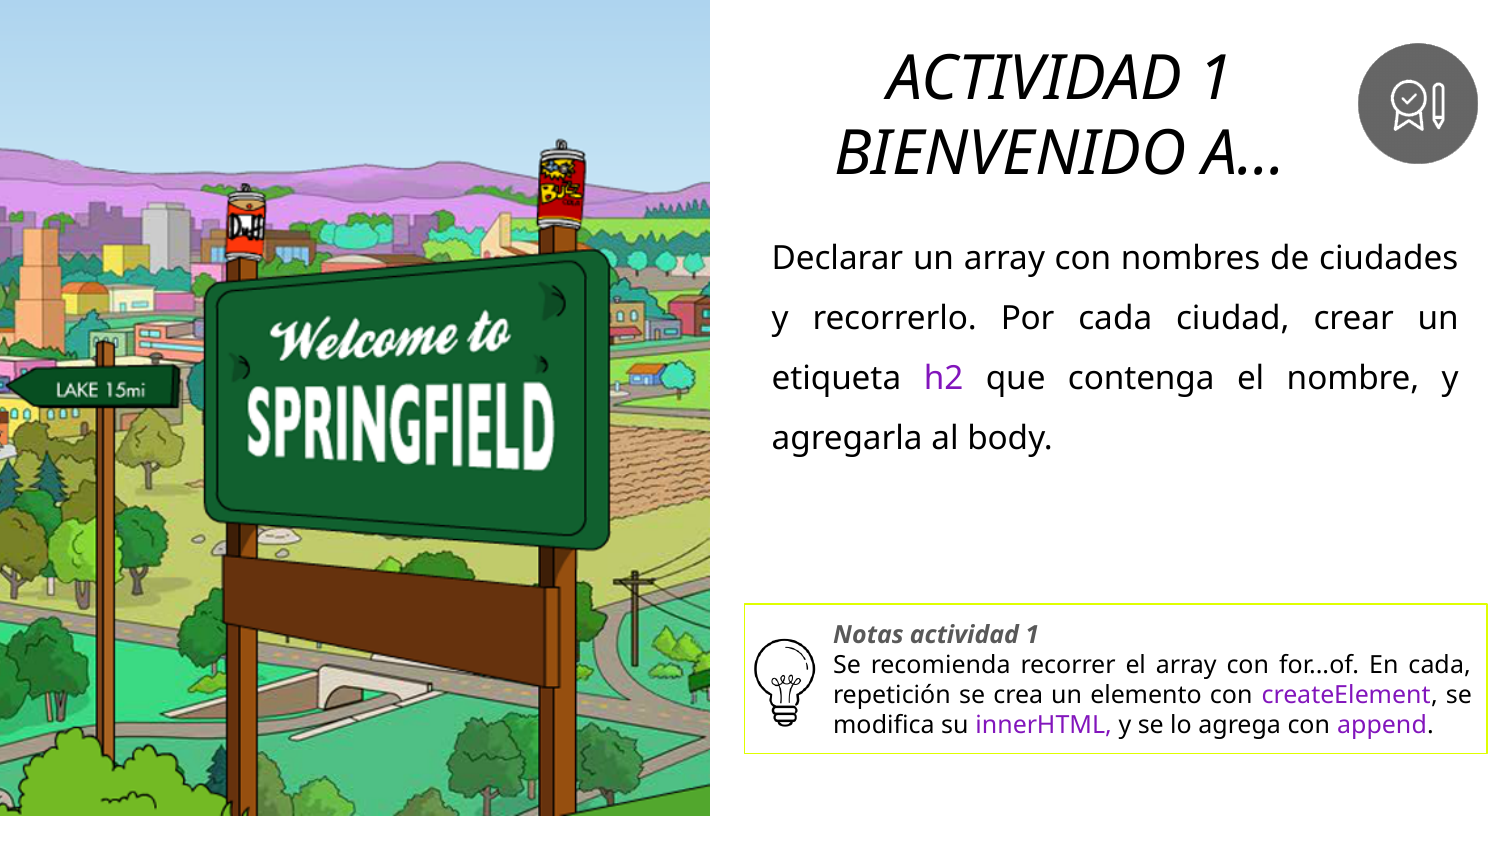

ACTIVIDAD 1
BIENVENIDO A...
Declarar un array con nombres de ciudades y recorrerlo. Por cada ciudad, crear un etiqueta h2 que contenga el nombre, y agregarla al body.
Notas actividad 1
Se recomienda recorrer el array con for...of. En cada, repetición se crea un elemento con createElement, se modifica su innerHTML, y se lo agrega con append.